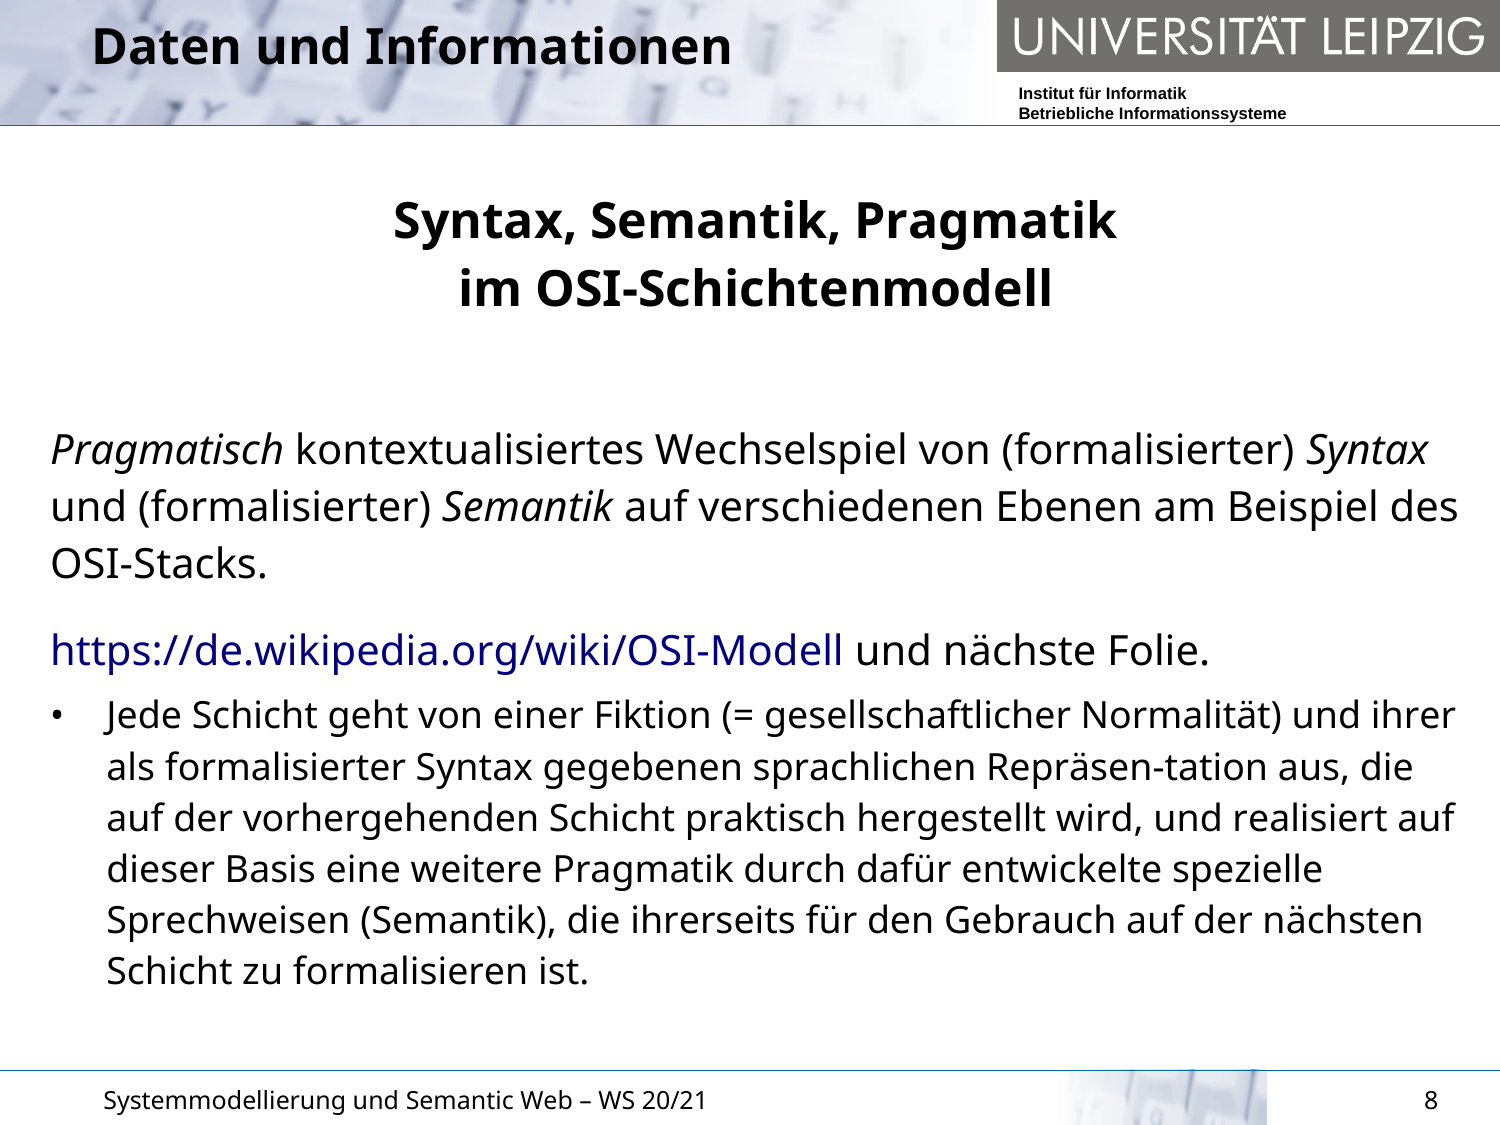

Daten und Informationen
# Syntax, Semantik, Pragmatik im OSI-Schichtenmodell
Pragmatisch kontextualisiertes Wechselspiel von (formalisierter) Syntax und (formalisierter) Semantik auf verschiedenen Ebenen am Beispiel des OSI-Stacks.
https://de.wikipedia.org/wiki/OSI-Modell und nächste Folie.
Jede Schicht geht von einer Fiktion (= gesellschaftlicher Normalität) und ihrer als formalisierter Syntax gegebenen sprachlichen Repräsen-tation aus, die auf der vorhergehenden Schicht praktisch hergestellt wird, und realisiert auf dieser Basis eine weitere Pragmatik durch dafür entwickelte spezielle Sprechweisen (Semantik), die ihrerseits für den Gebrauch auf der nächsten Schicht zu formalisieren ist.
Systemmodellierung und Semantic Web – WS 20/21
8